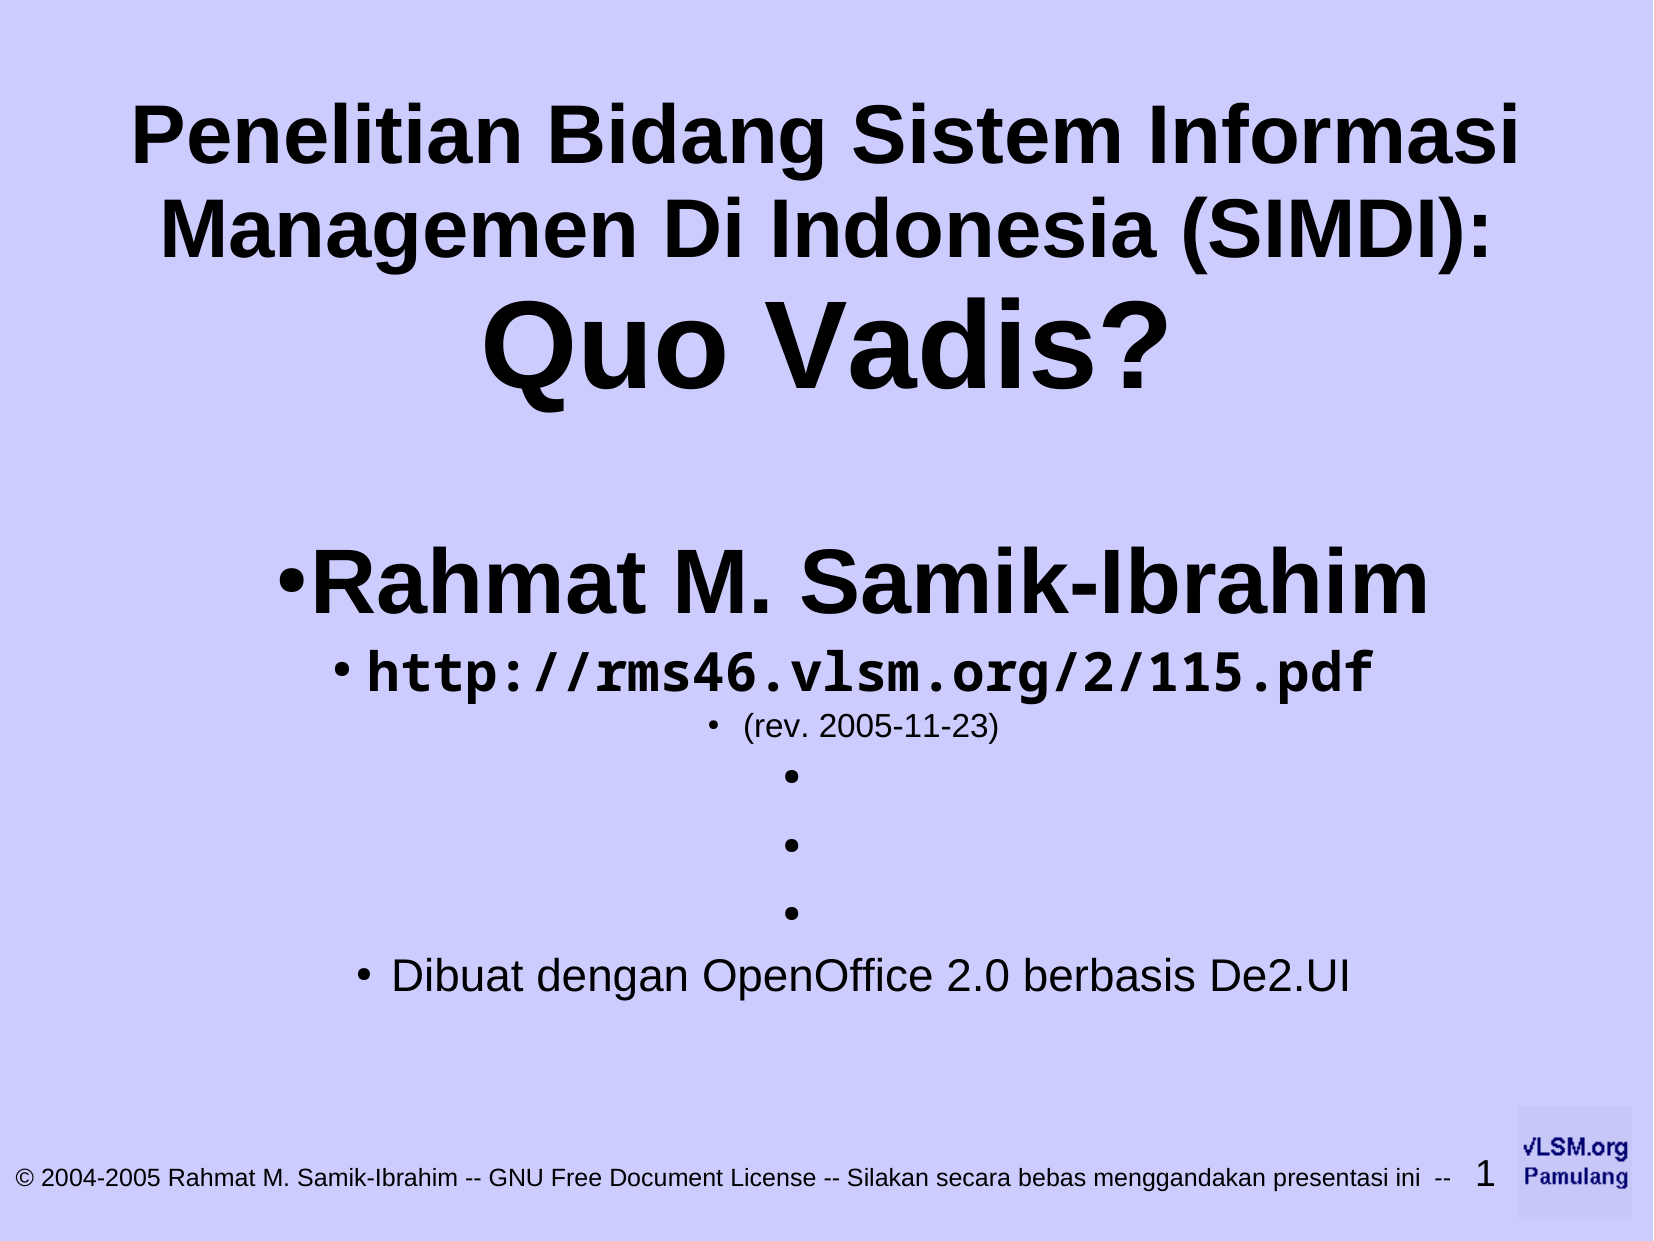

# Penelitian Bidang Sistem Informasi Managemen Di Indonesia (SIMDI): Quo Vadis?
Rahmat M. Samik-Ibrahim
http://rms46.vlsm.org/2/115.pdf
(rev. 2005-11-23)
Dibuat dengan OpenOffice 2.0 berbasis De2.UI